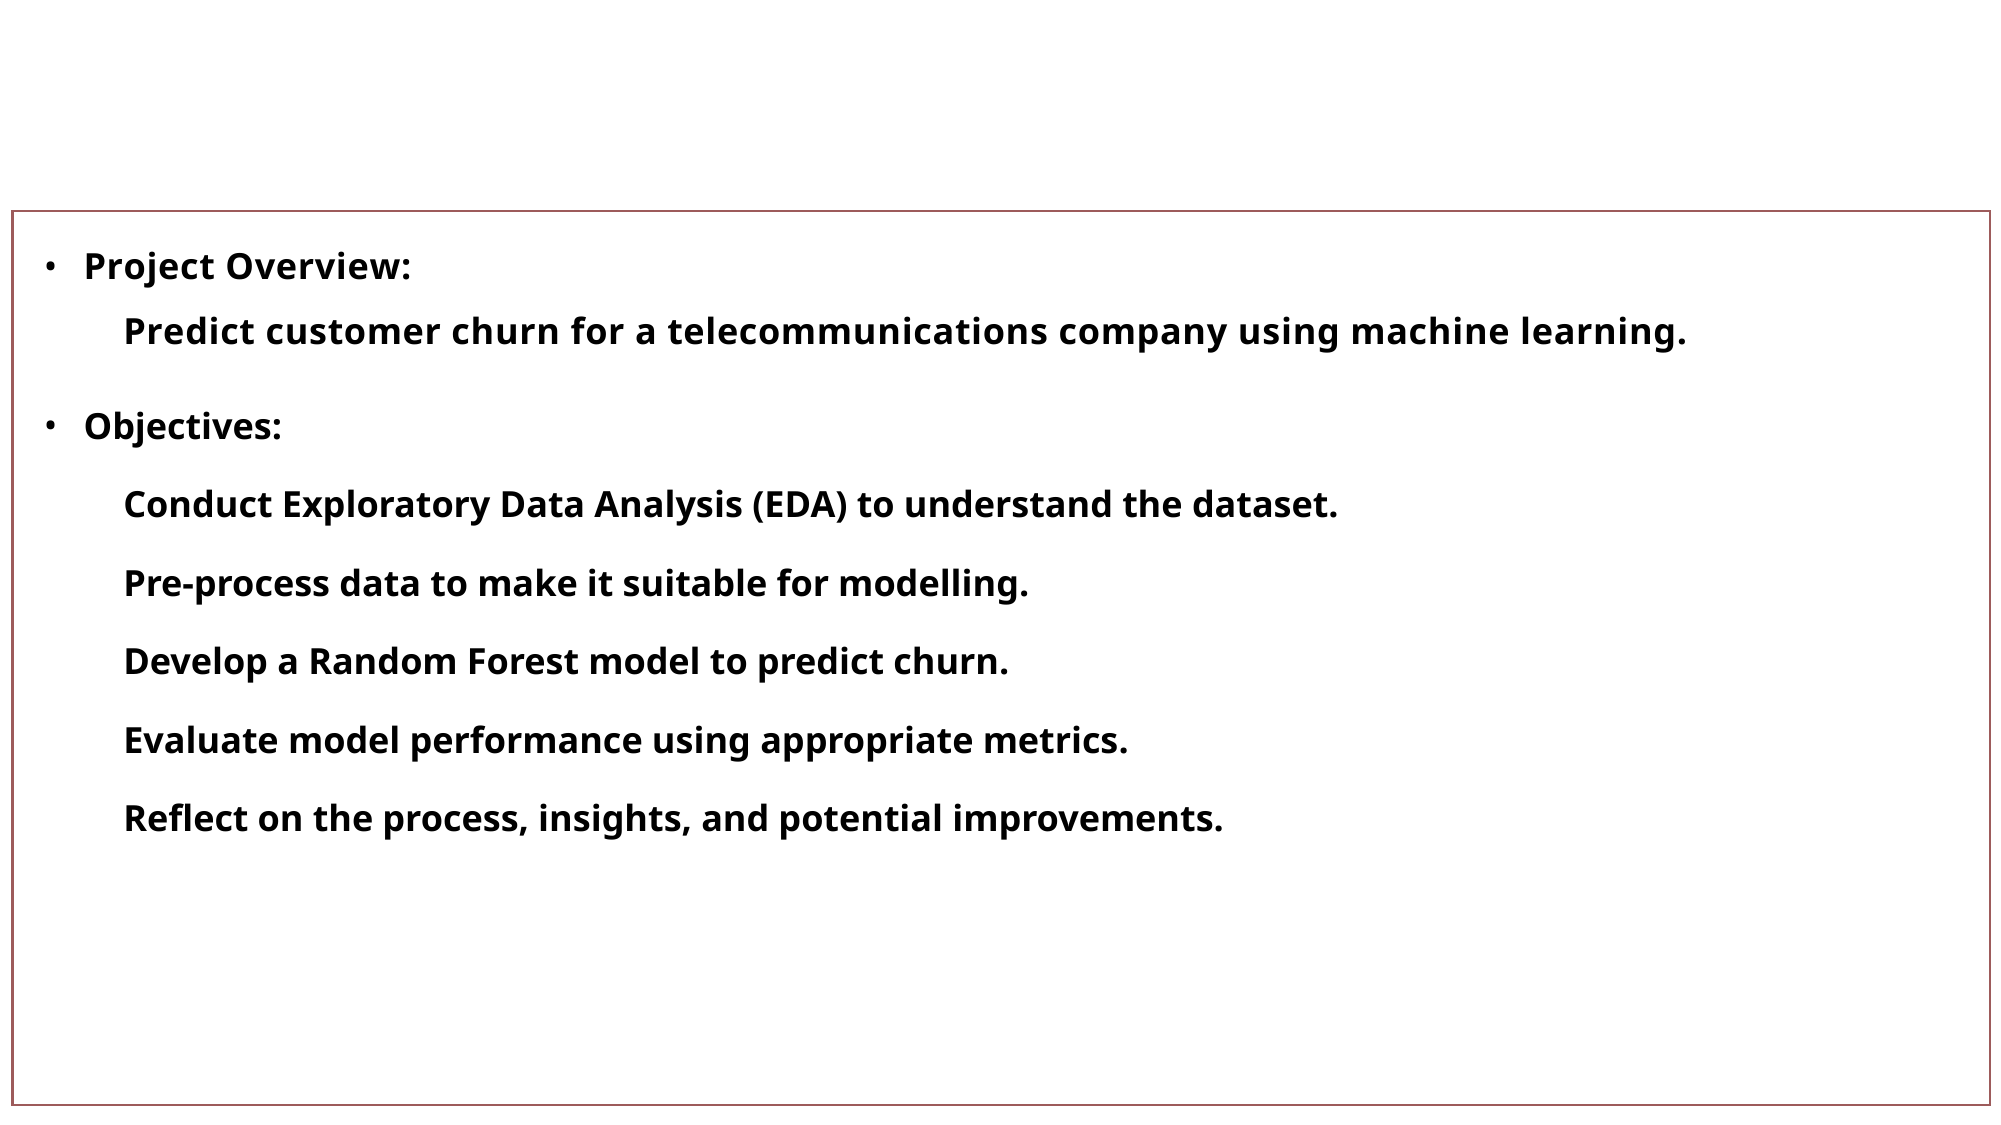

Project Overview and Objectives
Project Overview: 
Predict customer churn for a telecommunications company using machine learning.
Objectives:
Conduct Exploratory Data Analysis (EDA) to understand the dataset.
Pre-process data to make it suitable for modelling.
Develop a Random Forest model to predict churn.
Evaluate model performance using appropriate metrics.
Reflect on the process, insights, and potential improvements.